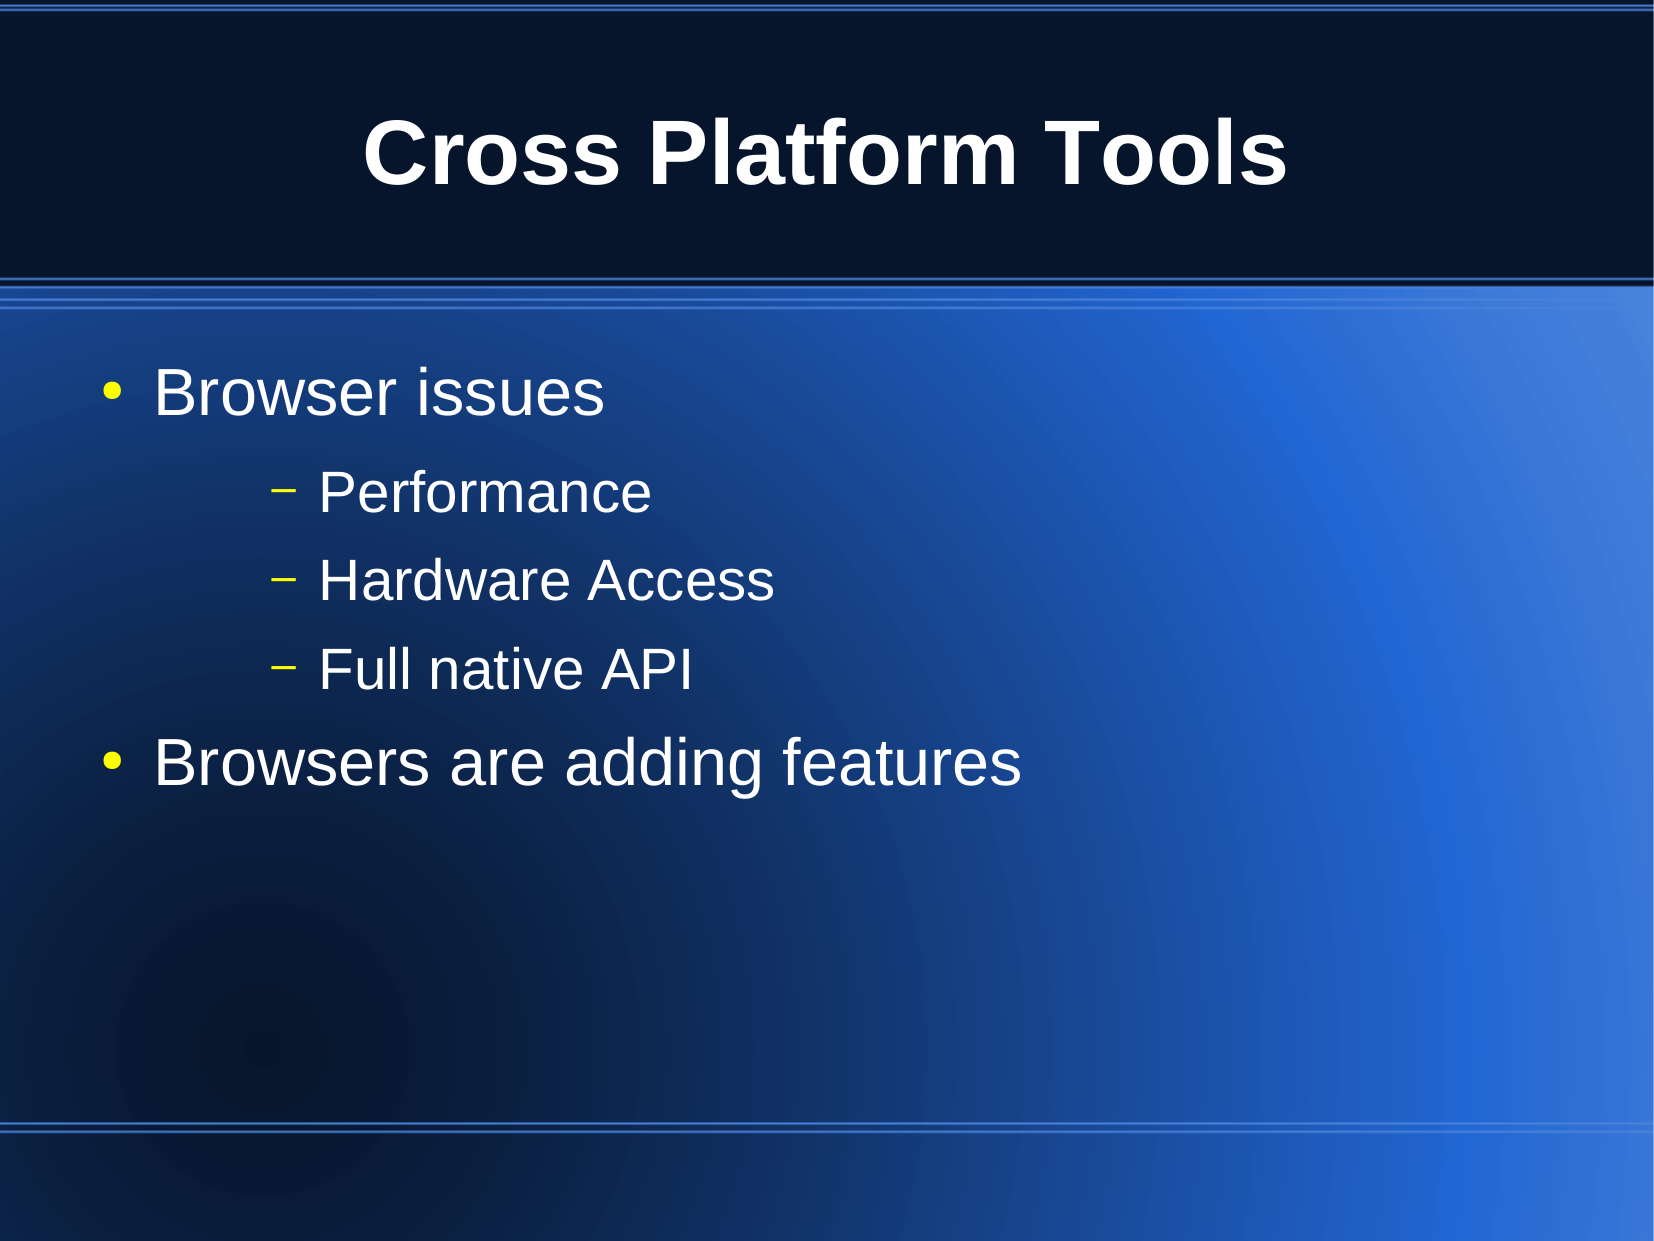

# Cross Platform Tools
Browser issues
Performance
Hardware Access
Full native API
Browsers are adding features